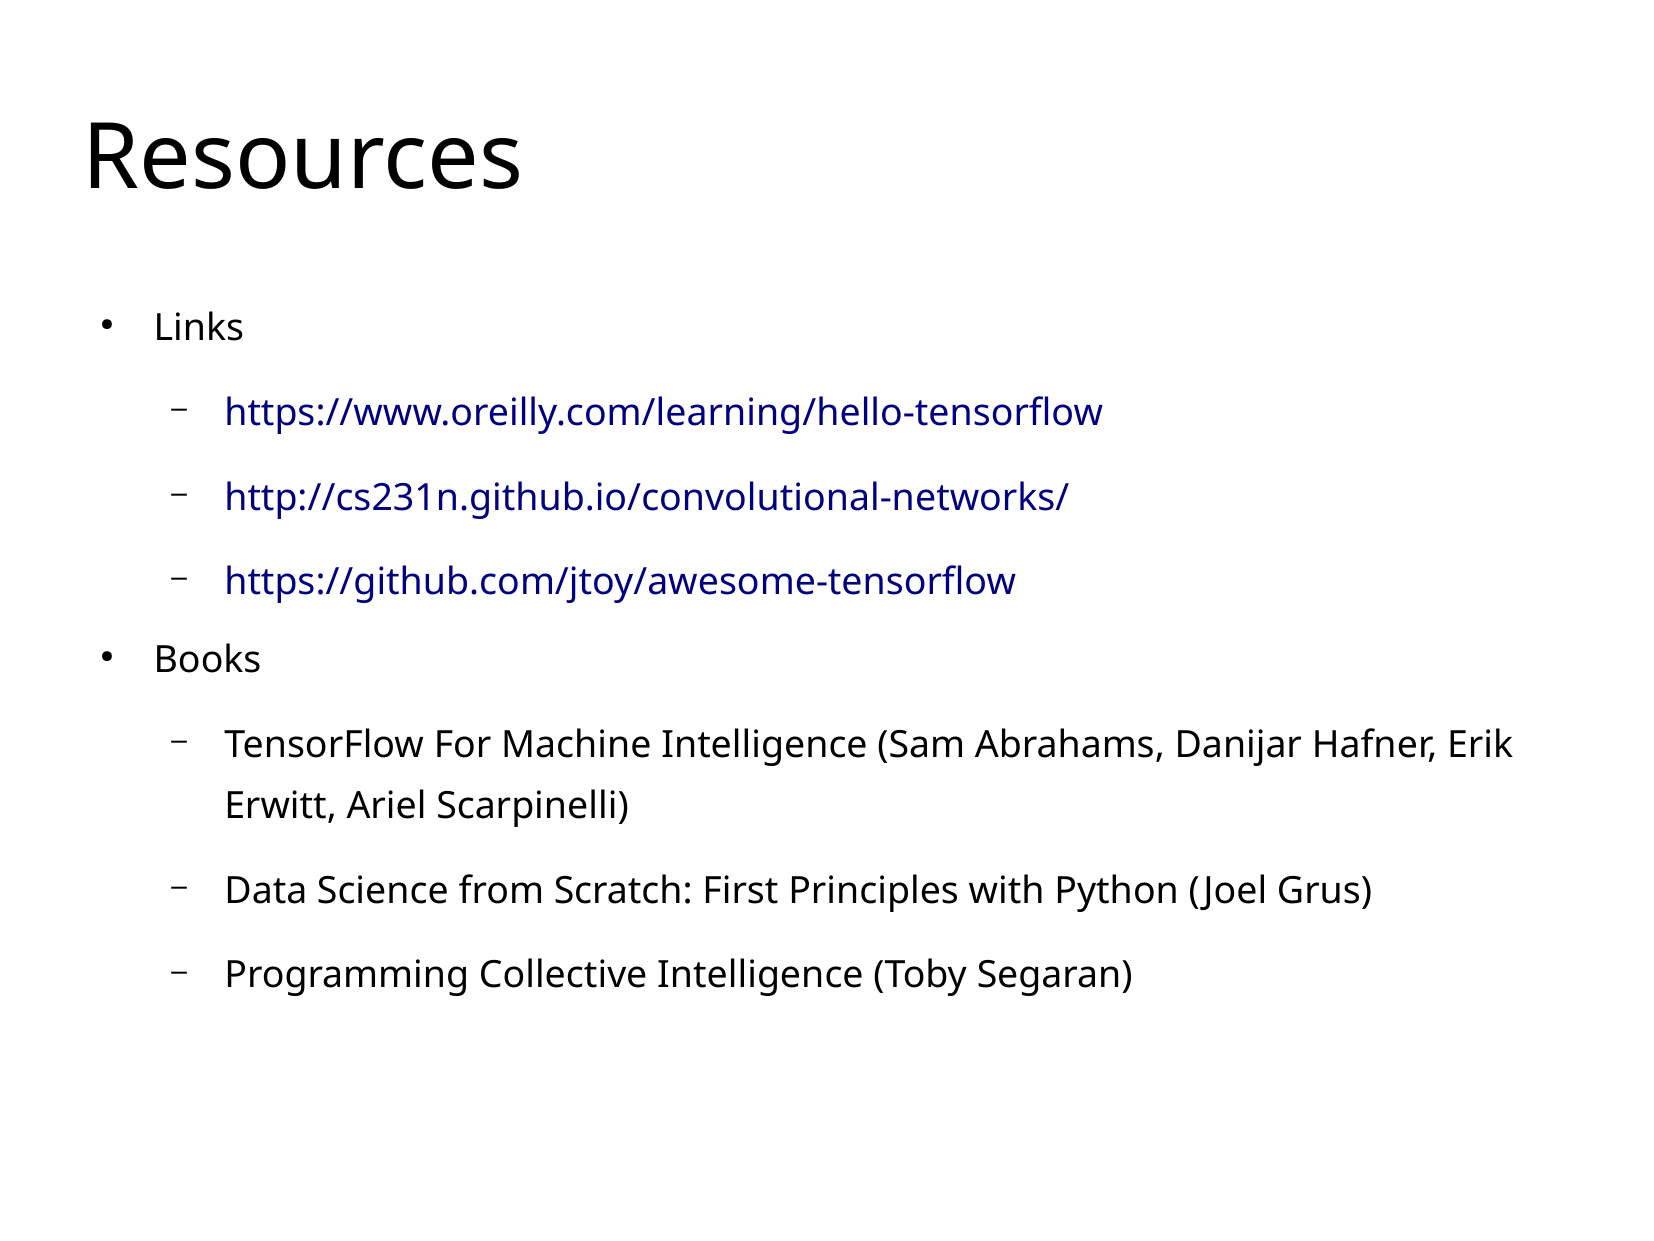

# Resources
Links
https://www.oreilly.com/learning/hello-tensorflow
http://cs231n.github.io/convolutional-networks/
https://github.com/jtoy/awesome-tensorflow
Books
TensorFlow For Machine Intelligence (Sam Abrahams, Danijar Hafner, Erik Erwitt, Ariel Scarpinelli)
Data Science from Scratch: First Principles with Python (Joel Grus)
Programming Collective Intelligence (Toby Segaran)